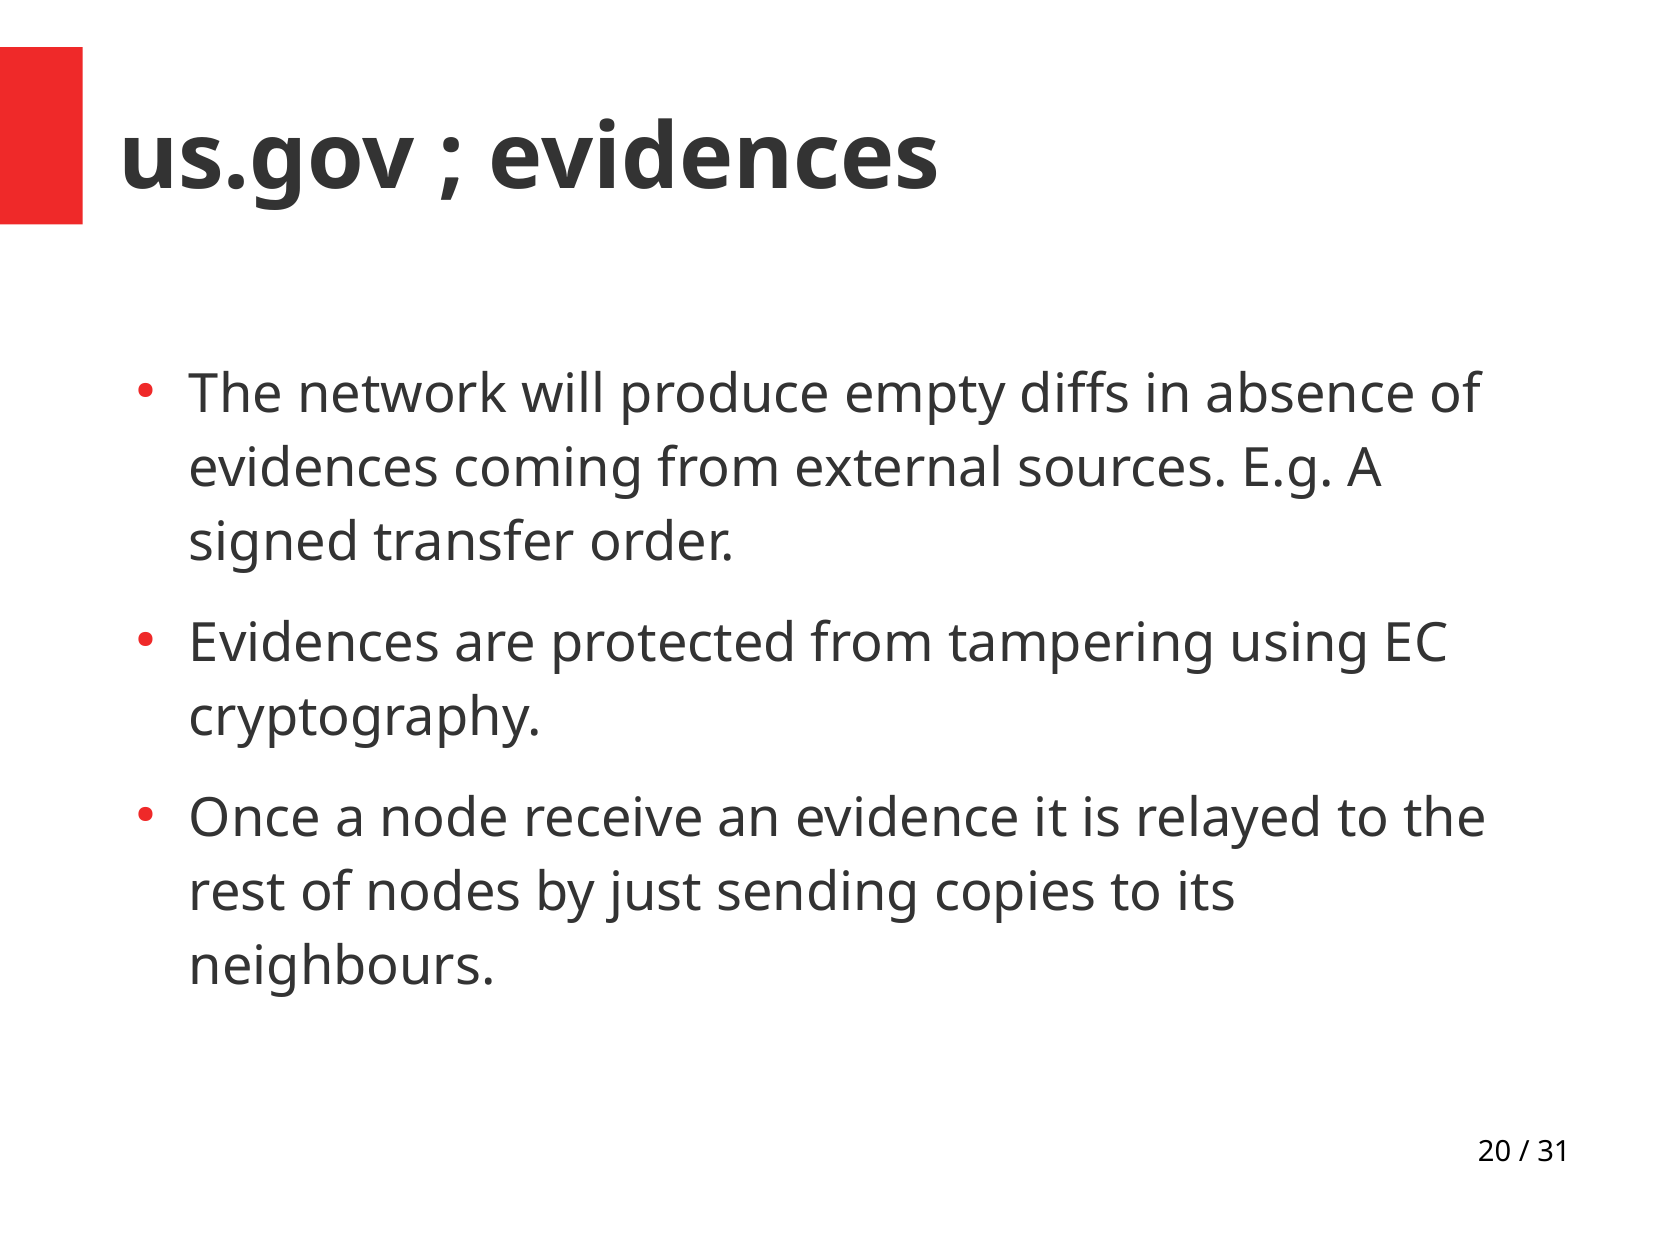

# us.gov ; evidences
The network will produce empty diffs in absence of evidences coming from external sources. E.g. A signed transfer order.
Evidences are protected from tampering using EC cryptography.
Once a node receive an evidence it is relayed to the rest of nodes by just sending copies to its neighbours.
20